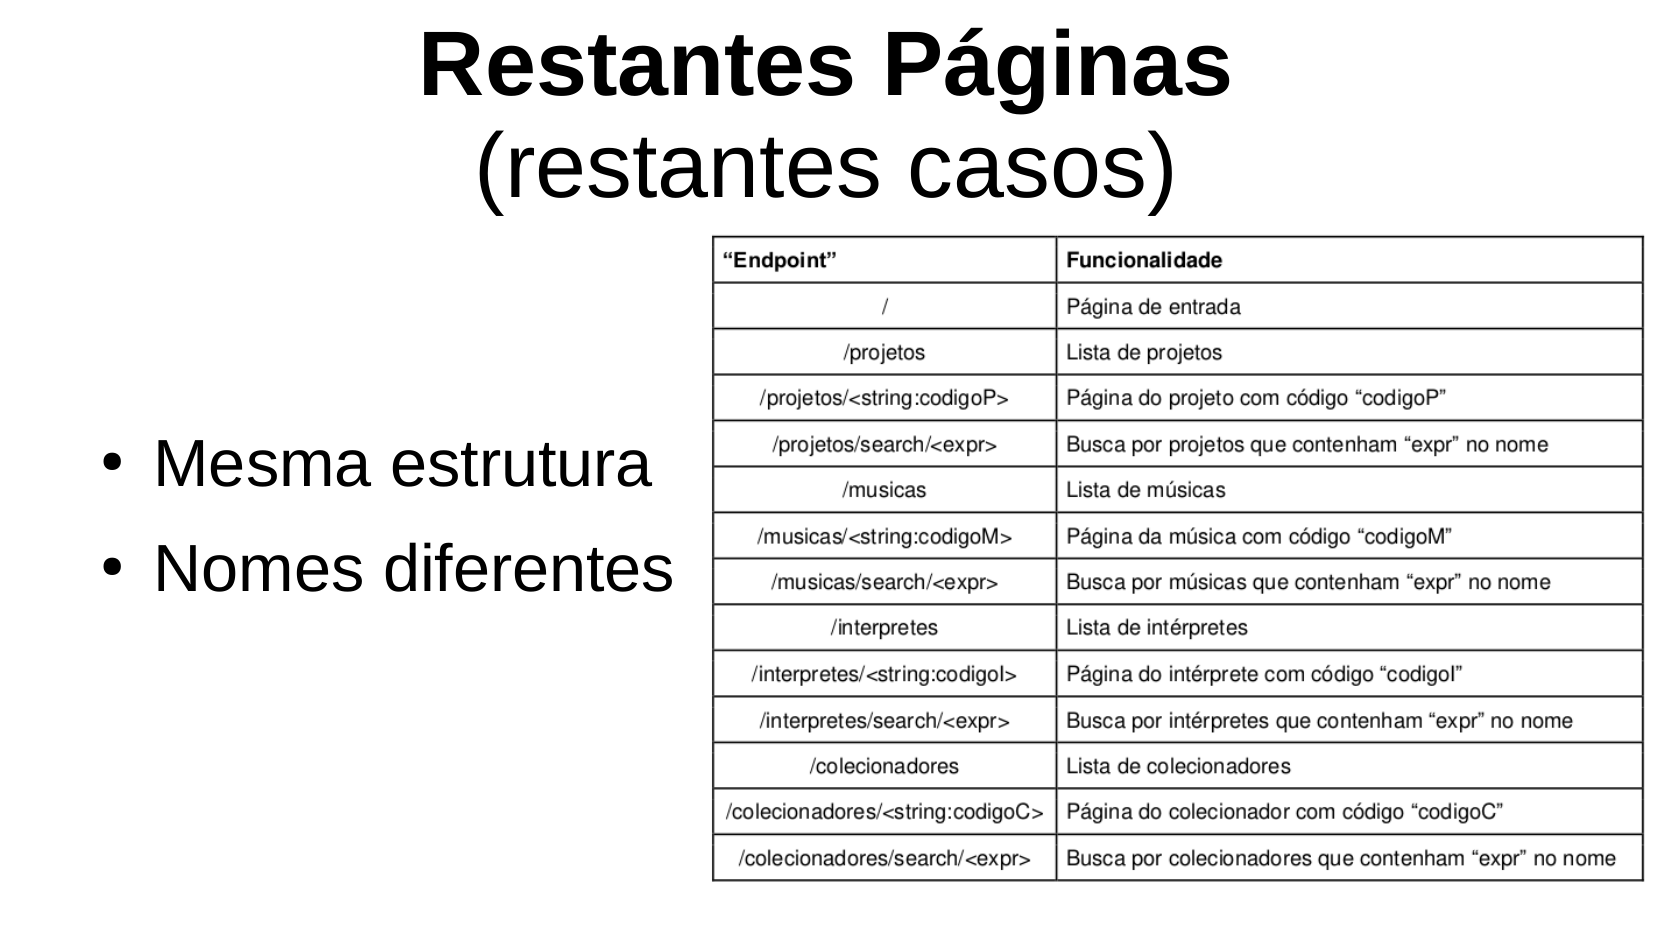

# Restantes Páginas (restantes casos)
Mesma estrutura
Nomes diferentes